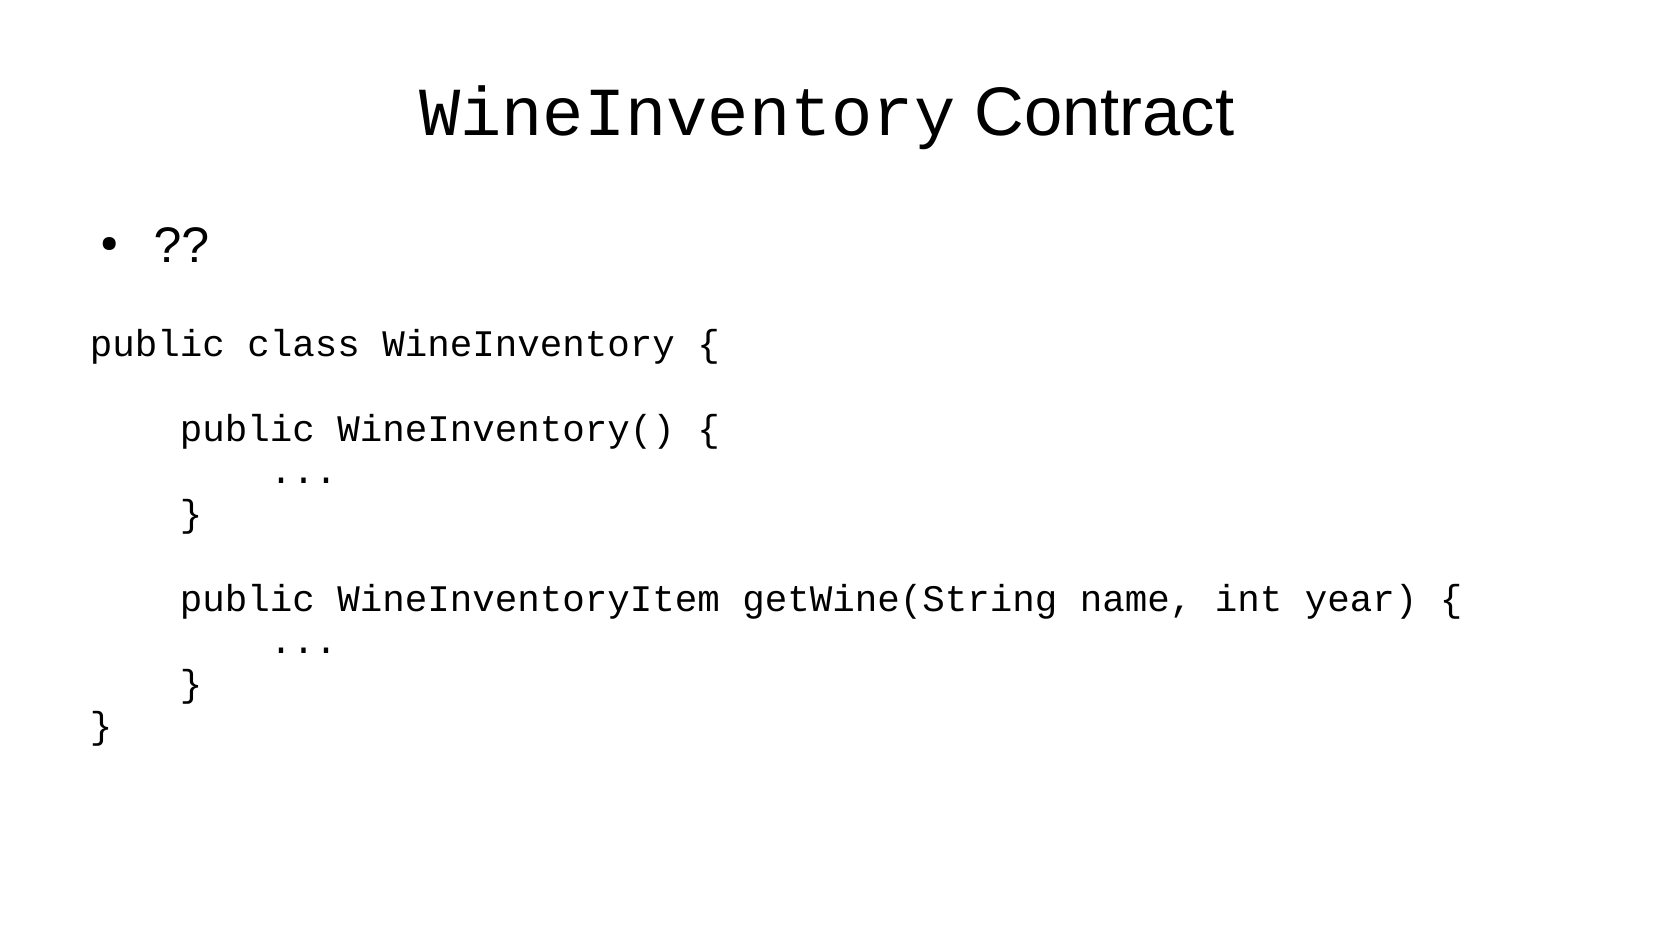

# WineInventory Contract
??
public class WineInventory {
 public WineInventory() {
 ...
 }
 public WineInventoryItem getWine(String name, int year) {
 ...
 }
}